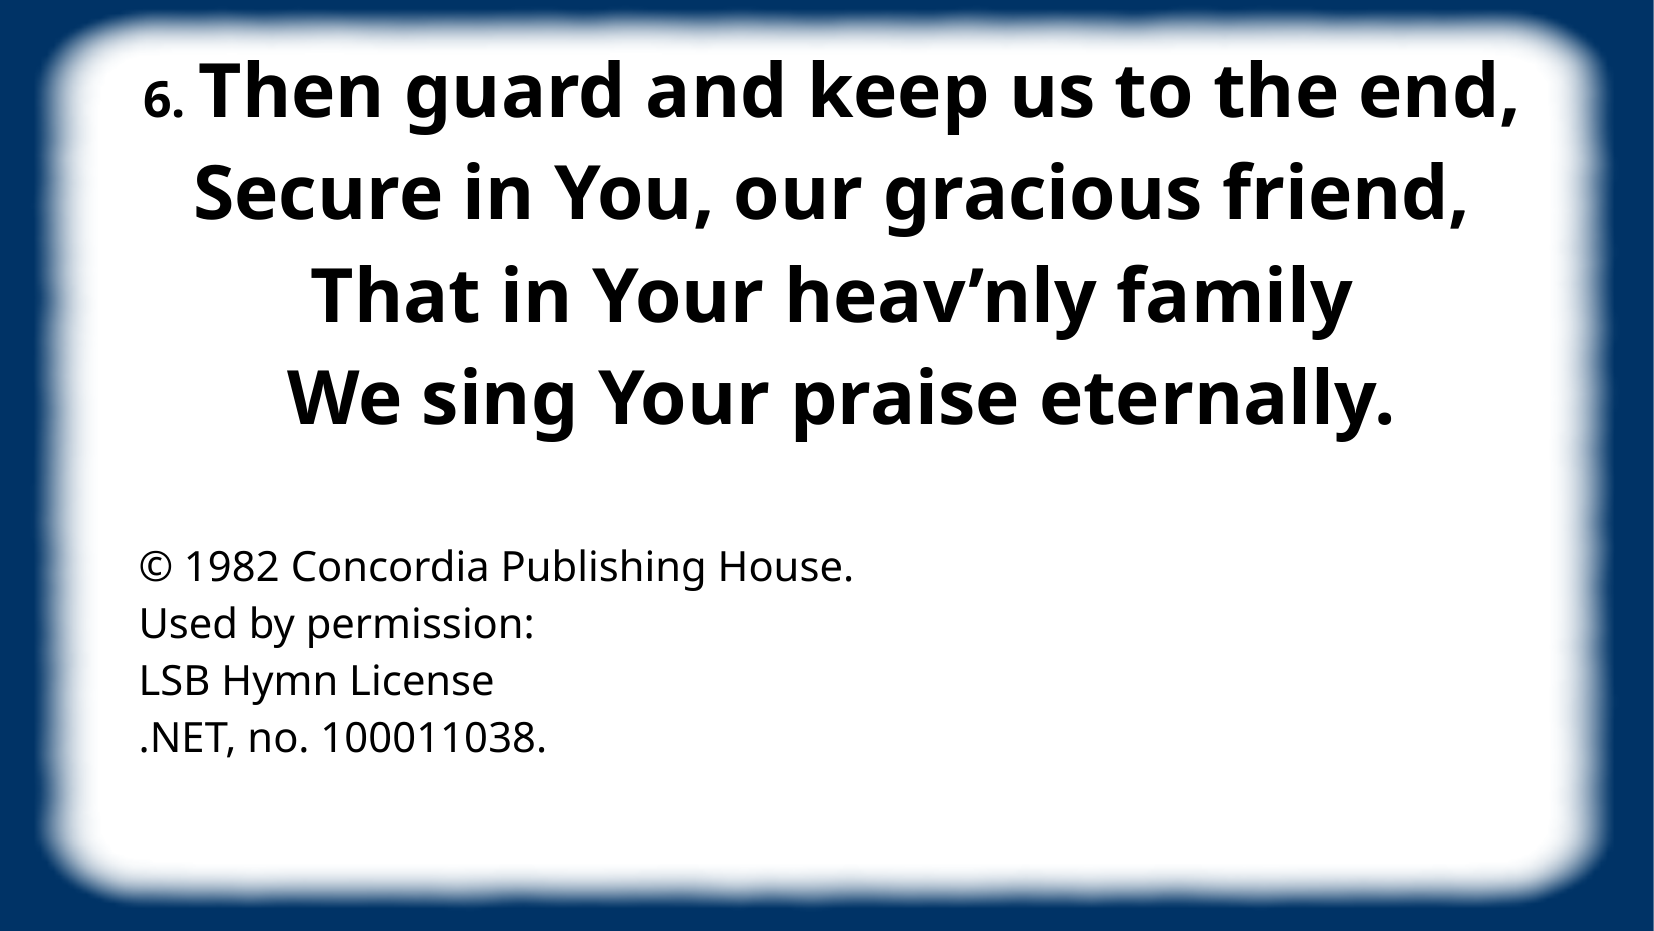

6. Then guard and keep us to the end,
Secure in You, our gracious friend,
That in Your heav’nly family
We sing Your praise eternally.
© 1982 Concordia Publishing House.
Used by permission:
LSB Hymn License
.NET, no. 100011038.